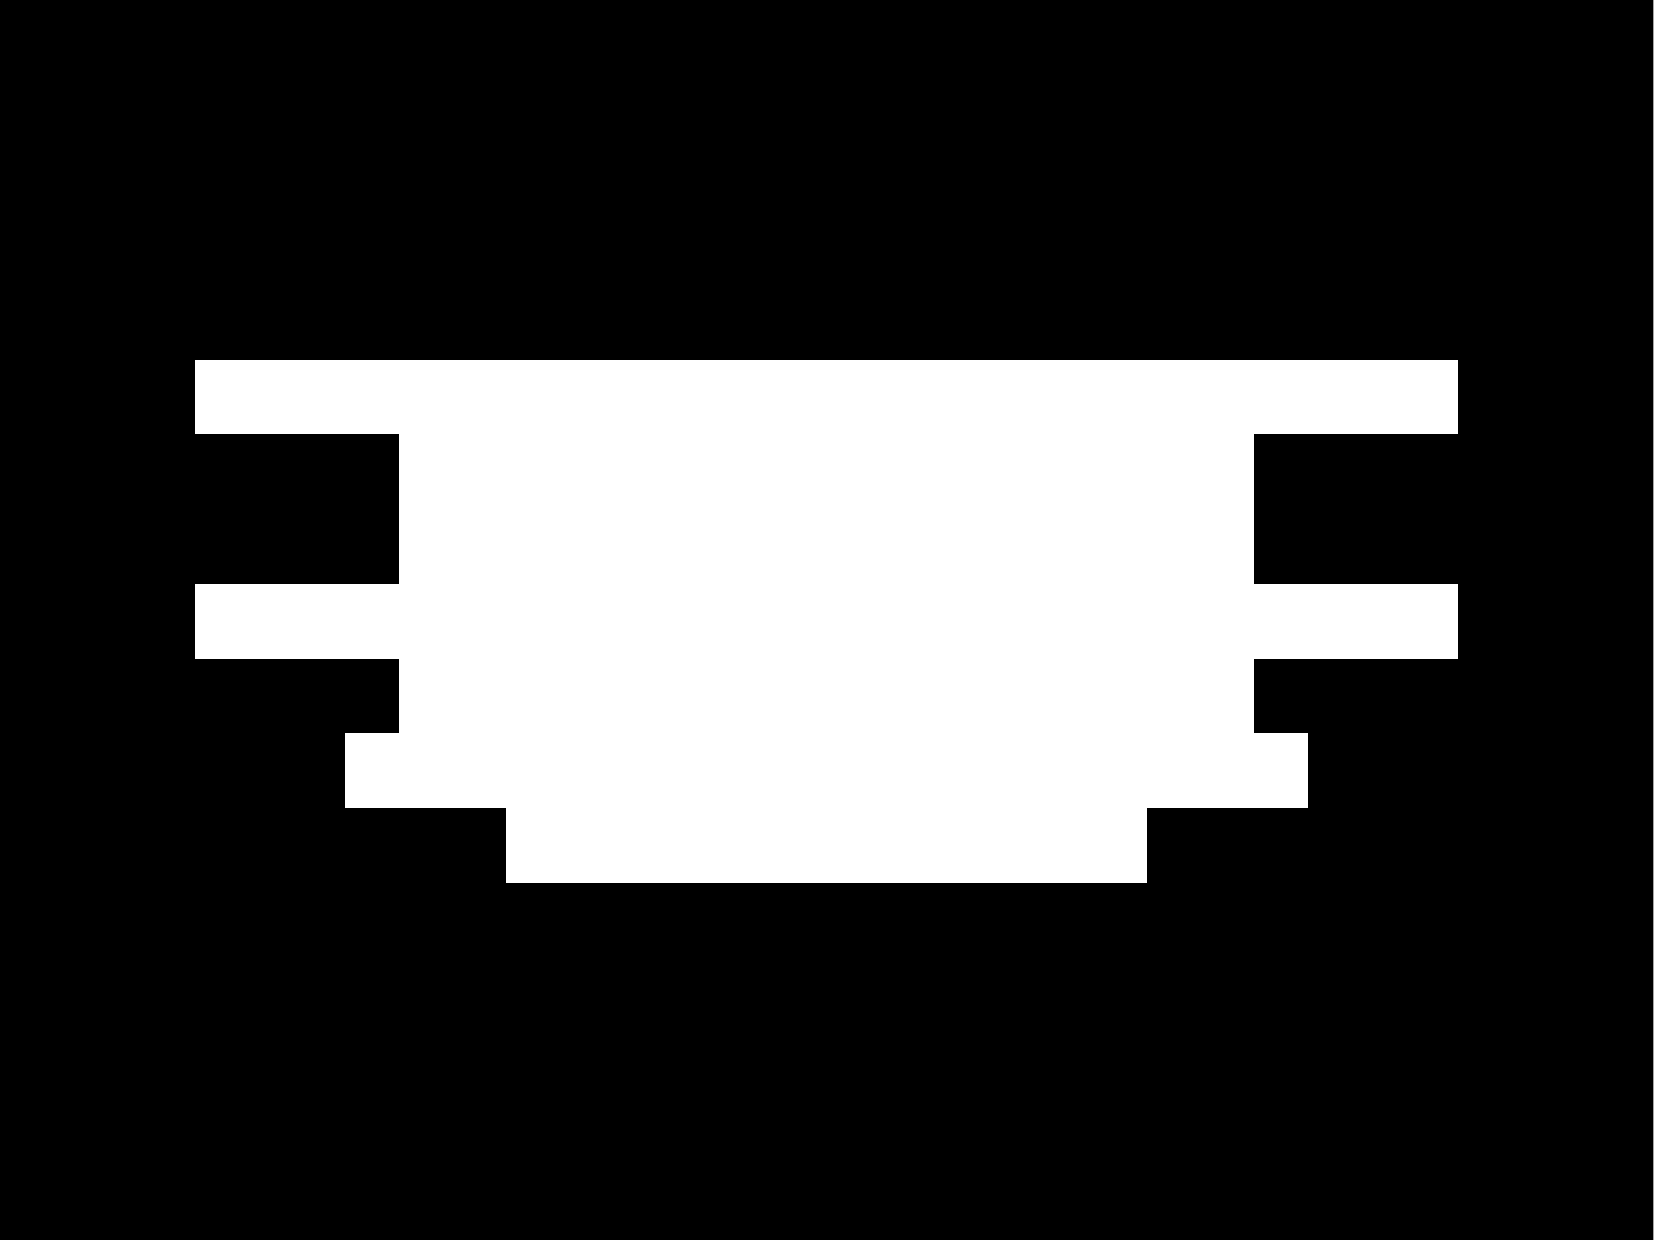

# Pois ao terceiro dia o Salvador ressuscitou
Pra honra e glória do Senhor
E a festa no inferno terminou
Pois ao terceiro dia o Salvador ressuscitou
Pra honra e glória do Senhor
Pra suas mãos a chave retornou
E a vida se eternizou